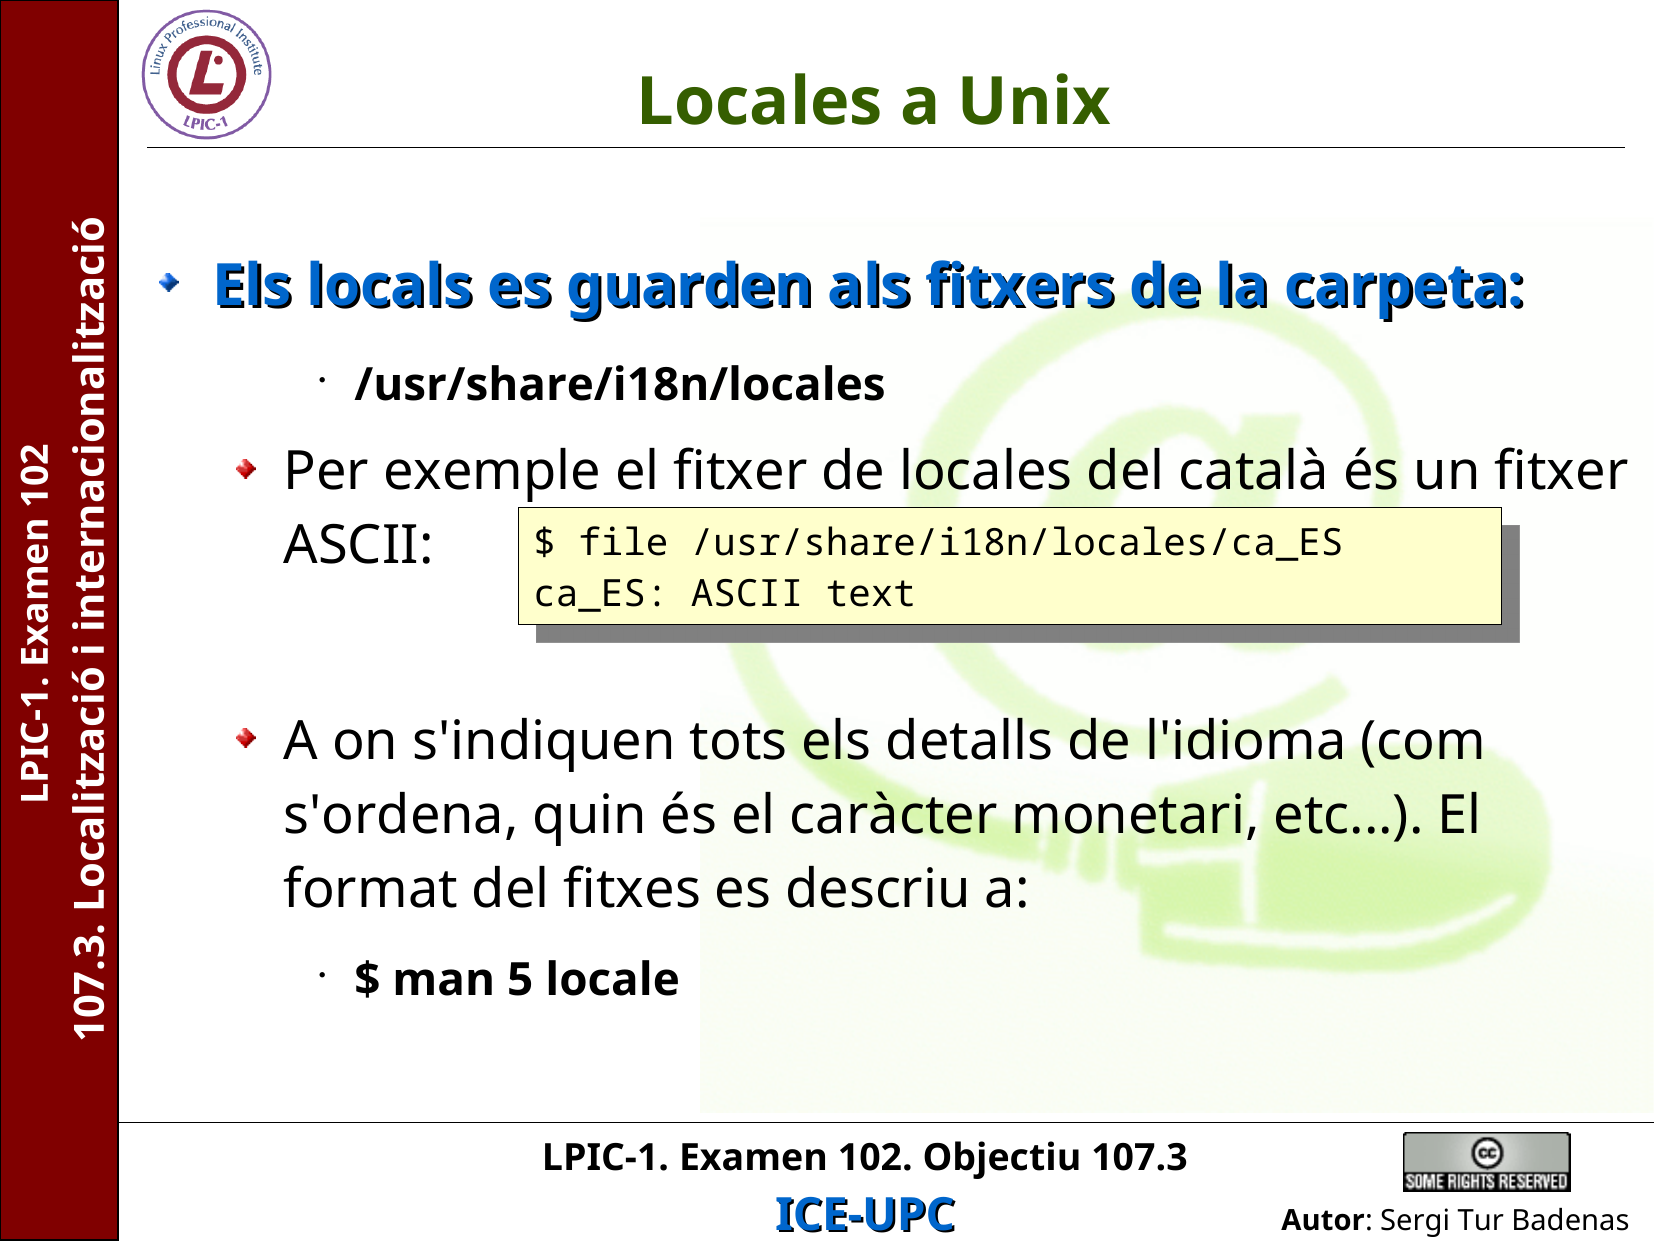

# Locales a Unix
Els locals es guarden als fitxers de la carpeta:
/usr/share/i18n/locales
Per exemple el fitxer de locales del català és un fitxer ASCII:
A on s'indiquen tots els detalls de l'idioma (com s'ordena, quin és el caràcter monetari, etc...). El format del fitxes es descriu a:
$ man 5 locale
$ file /usr/share/i18n/locales/ca_ES
ca_ES: ASCII text